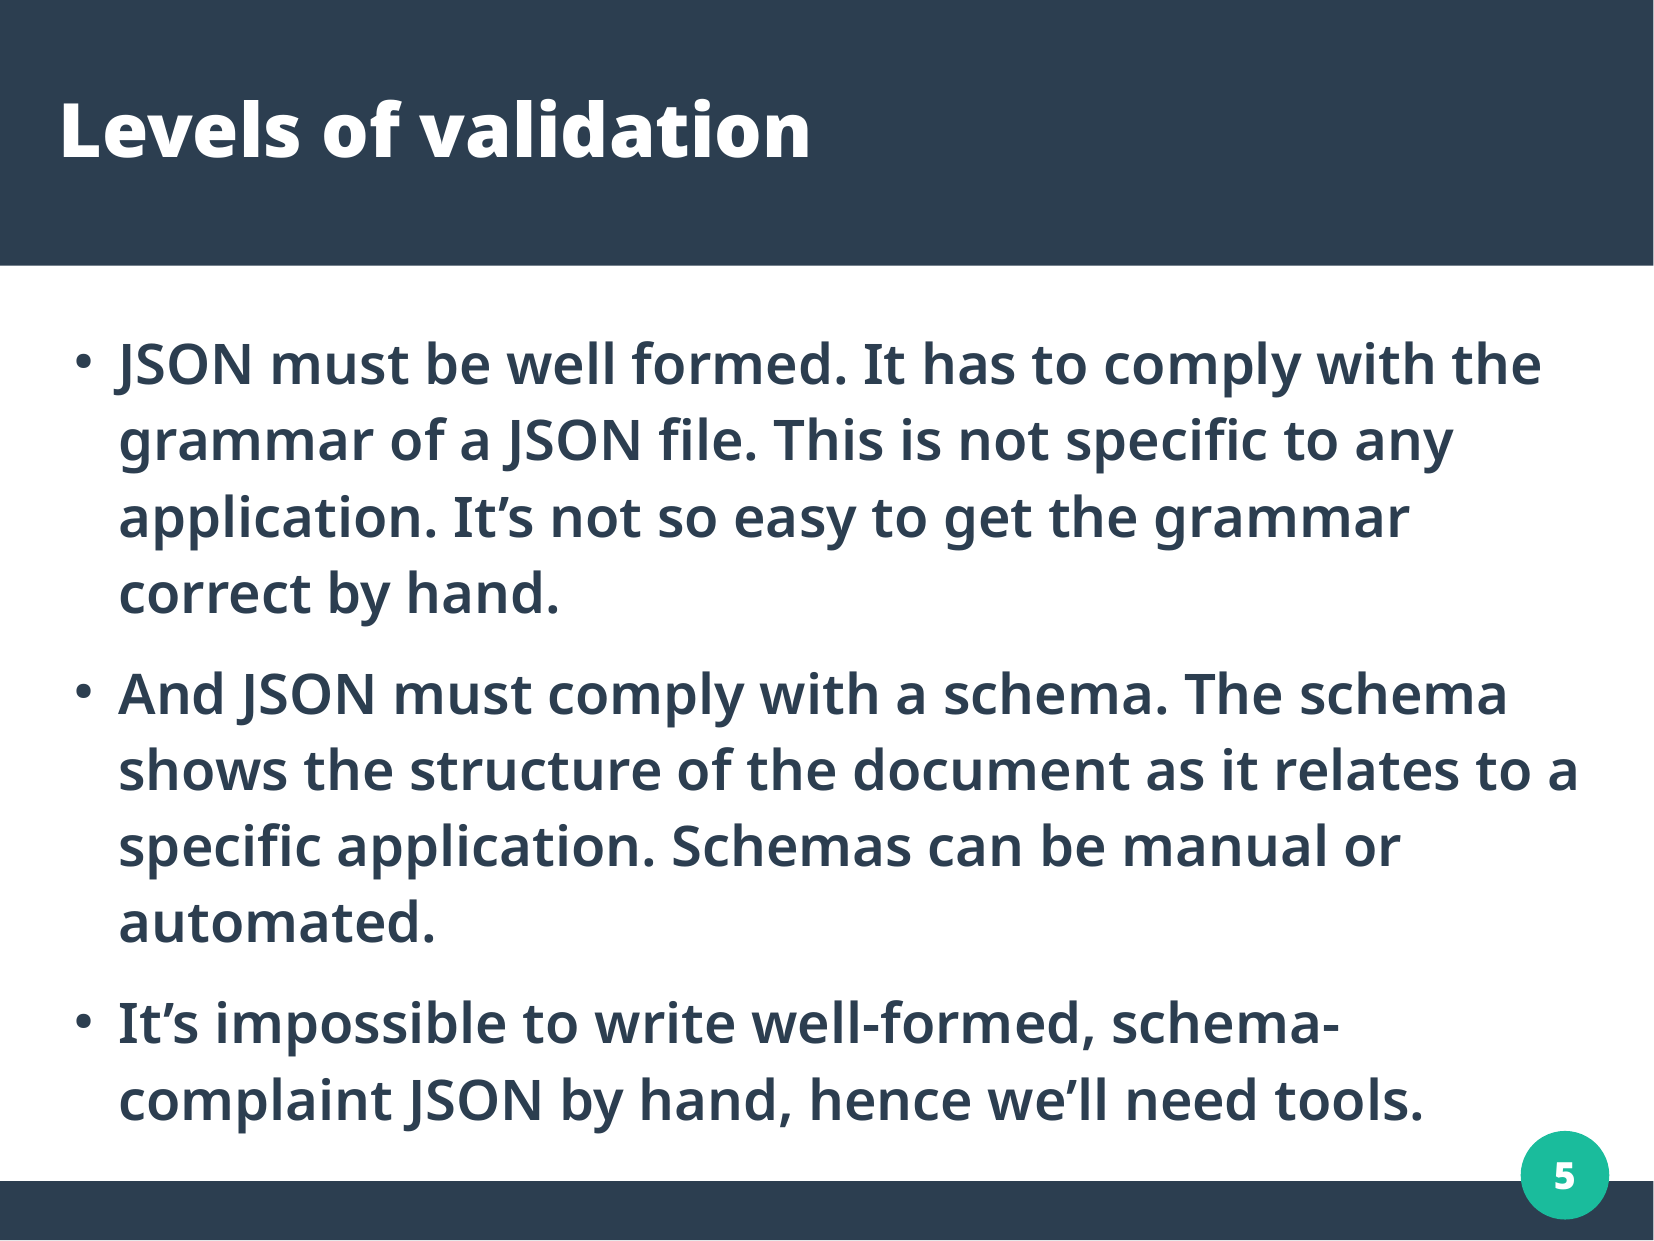

# Levels of validation
JSON must be well formed. It has to comply with the grammar of a JSON file. This is not specific to any application. It’s not so easy to get the grammar correct by hand.
And JSON must comply with a schema. The schema shows the structure of the document as it relates to a specific application. Schemas can be manual or automated.
It’s impossible to write well-formed, schema-complaint JSON by hand, hence we’ll need tools.
5